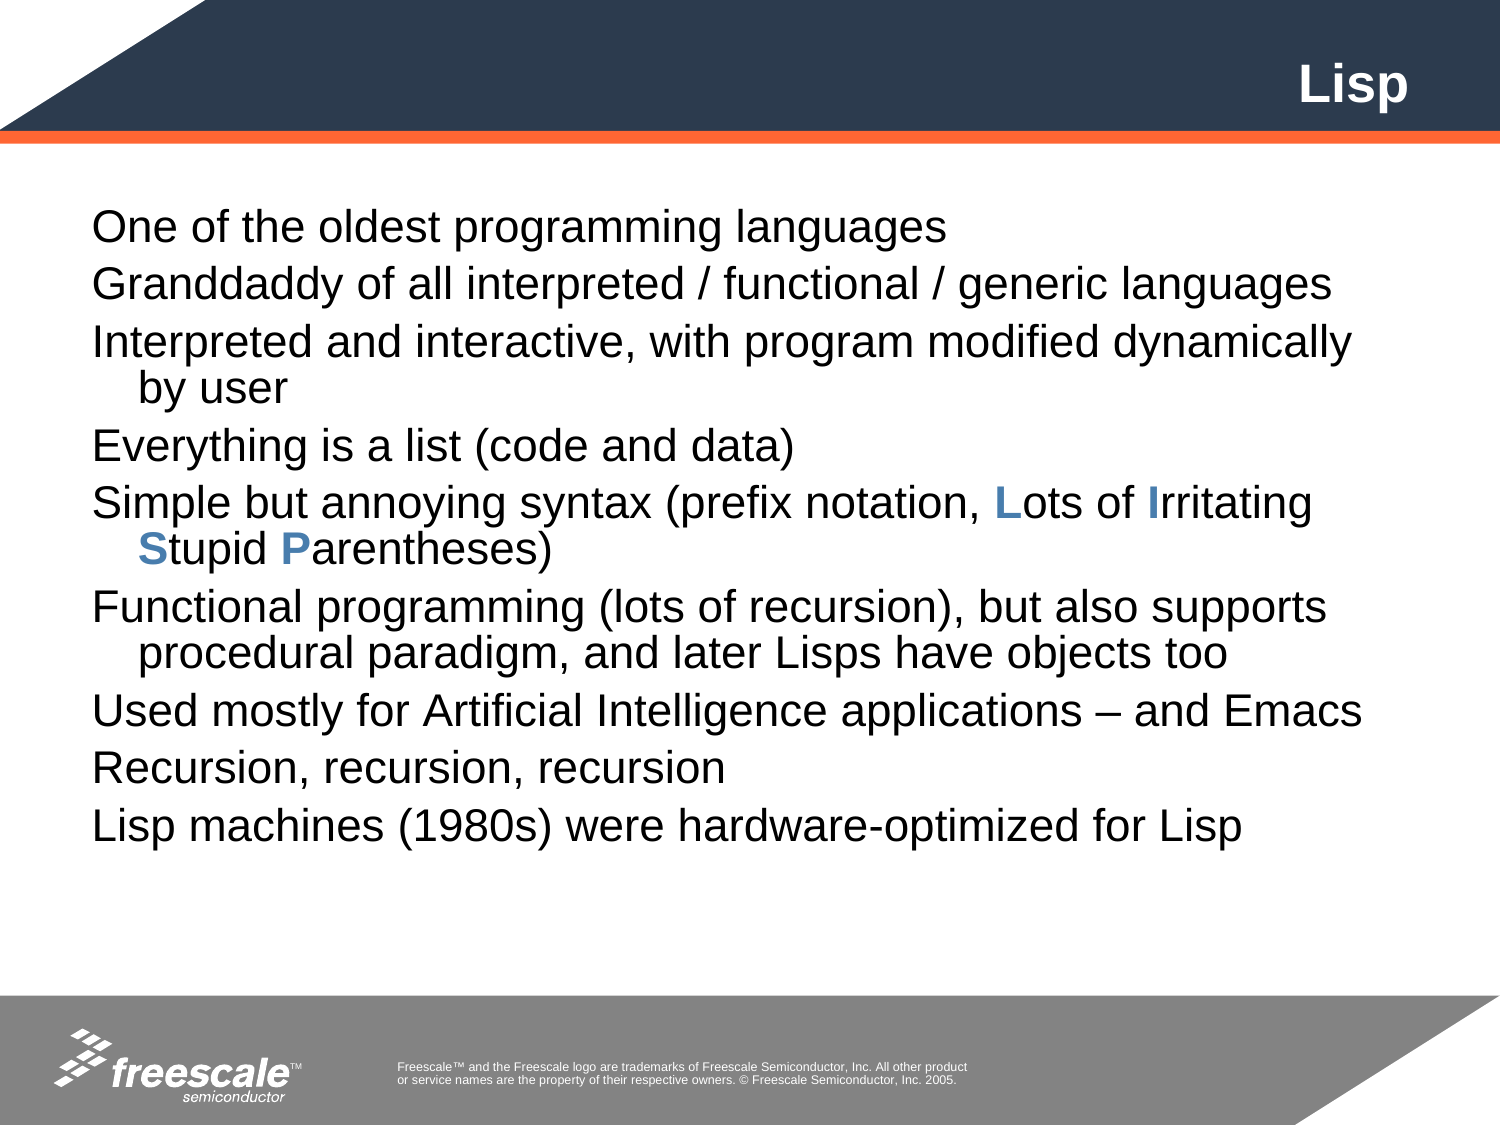

# Lisp
One of the oldest programming languages
Granddaddy of all interpreted / functional / generic languages
Interpreted and interactive, with program modified dynamically by user
Everything is a list (code and data)
Simple but annoying syntax (prefix notation, Lots of Irritating Stupid Parentheses)
Functional programming (lots of recursion), but also supports procedural paradigm, and later Lisps have objects too
Used mostly for Artificial Intelligence applications – and Emacs
Recursion, recursion, recursion
Lisp machines (1980s) were hardware-optimized for Lisp